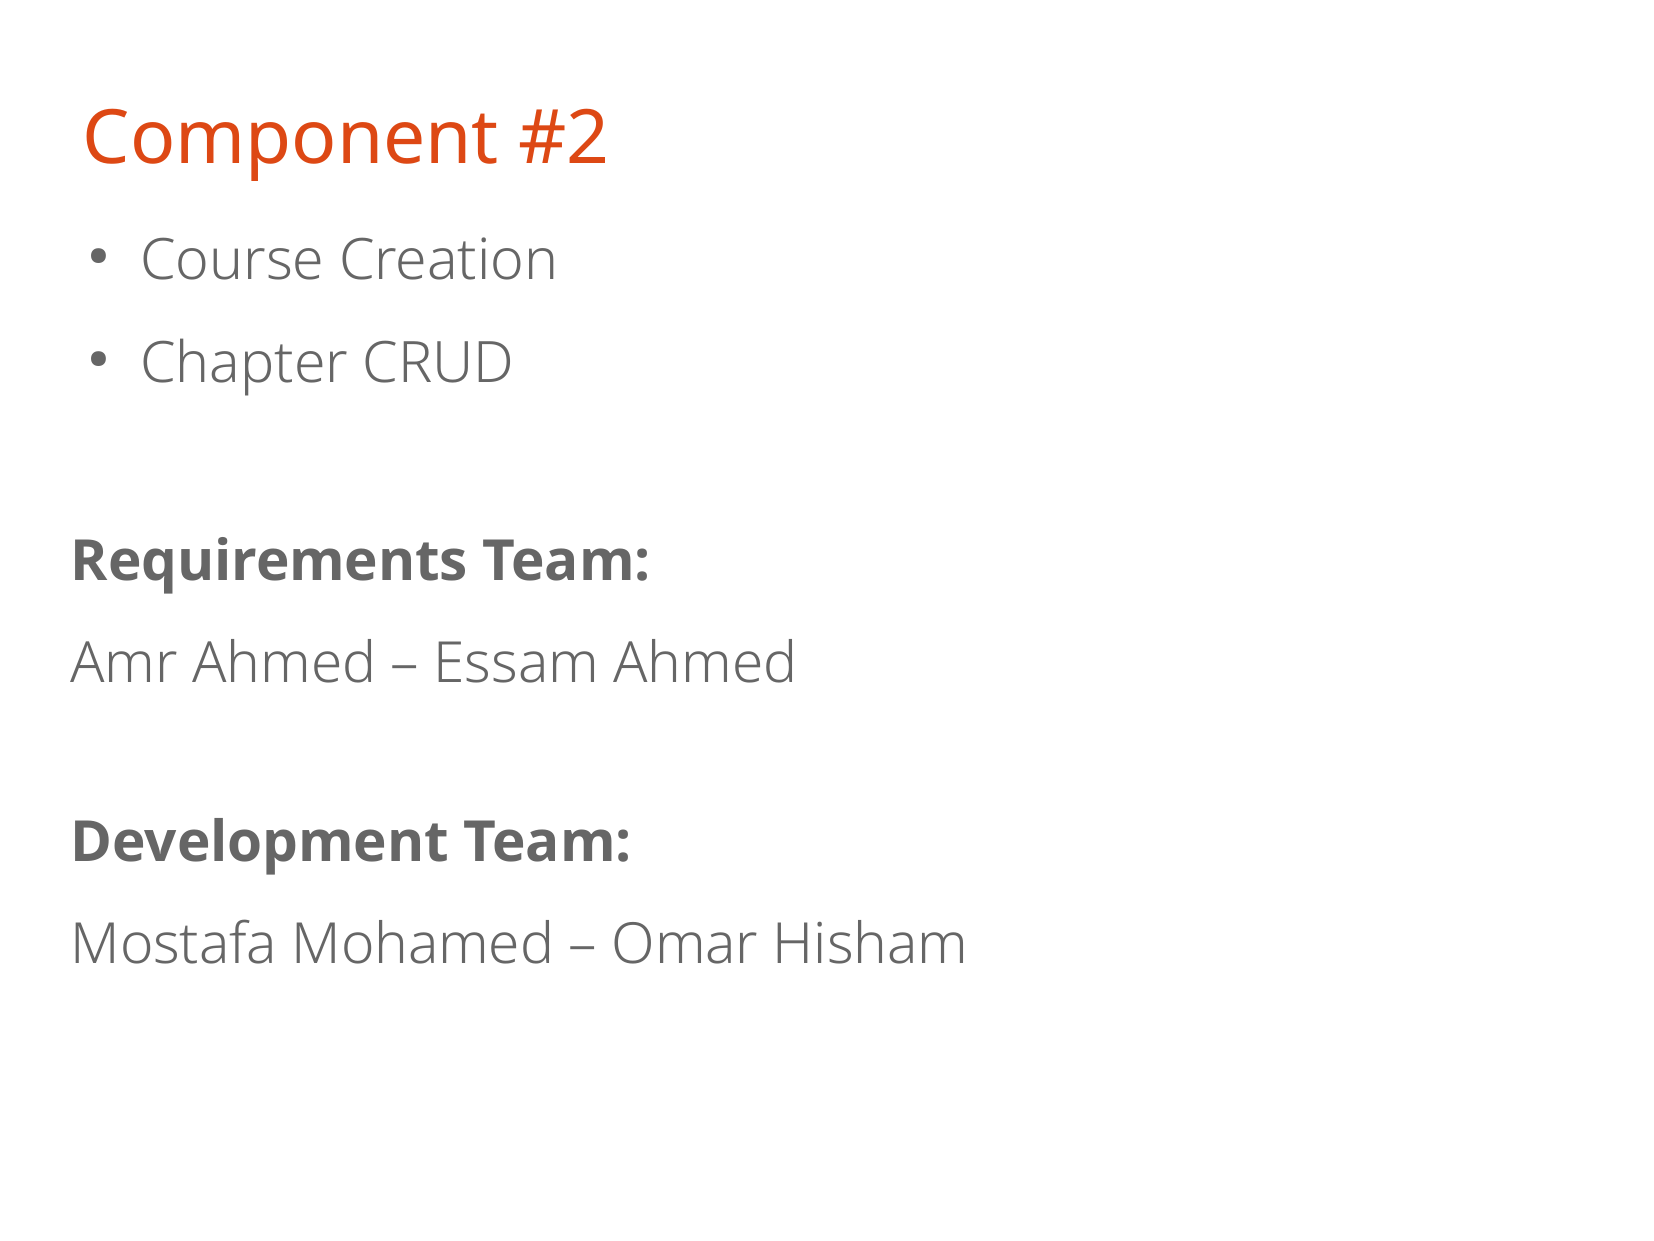

# Component #2
Course Creation
Chapter CRUD
Requirements Team:
Amr Ahmed – Essam Ahmed
Development Team:
Mostafa Mohamed – Omar Hisham